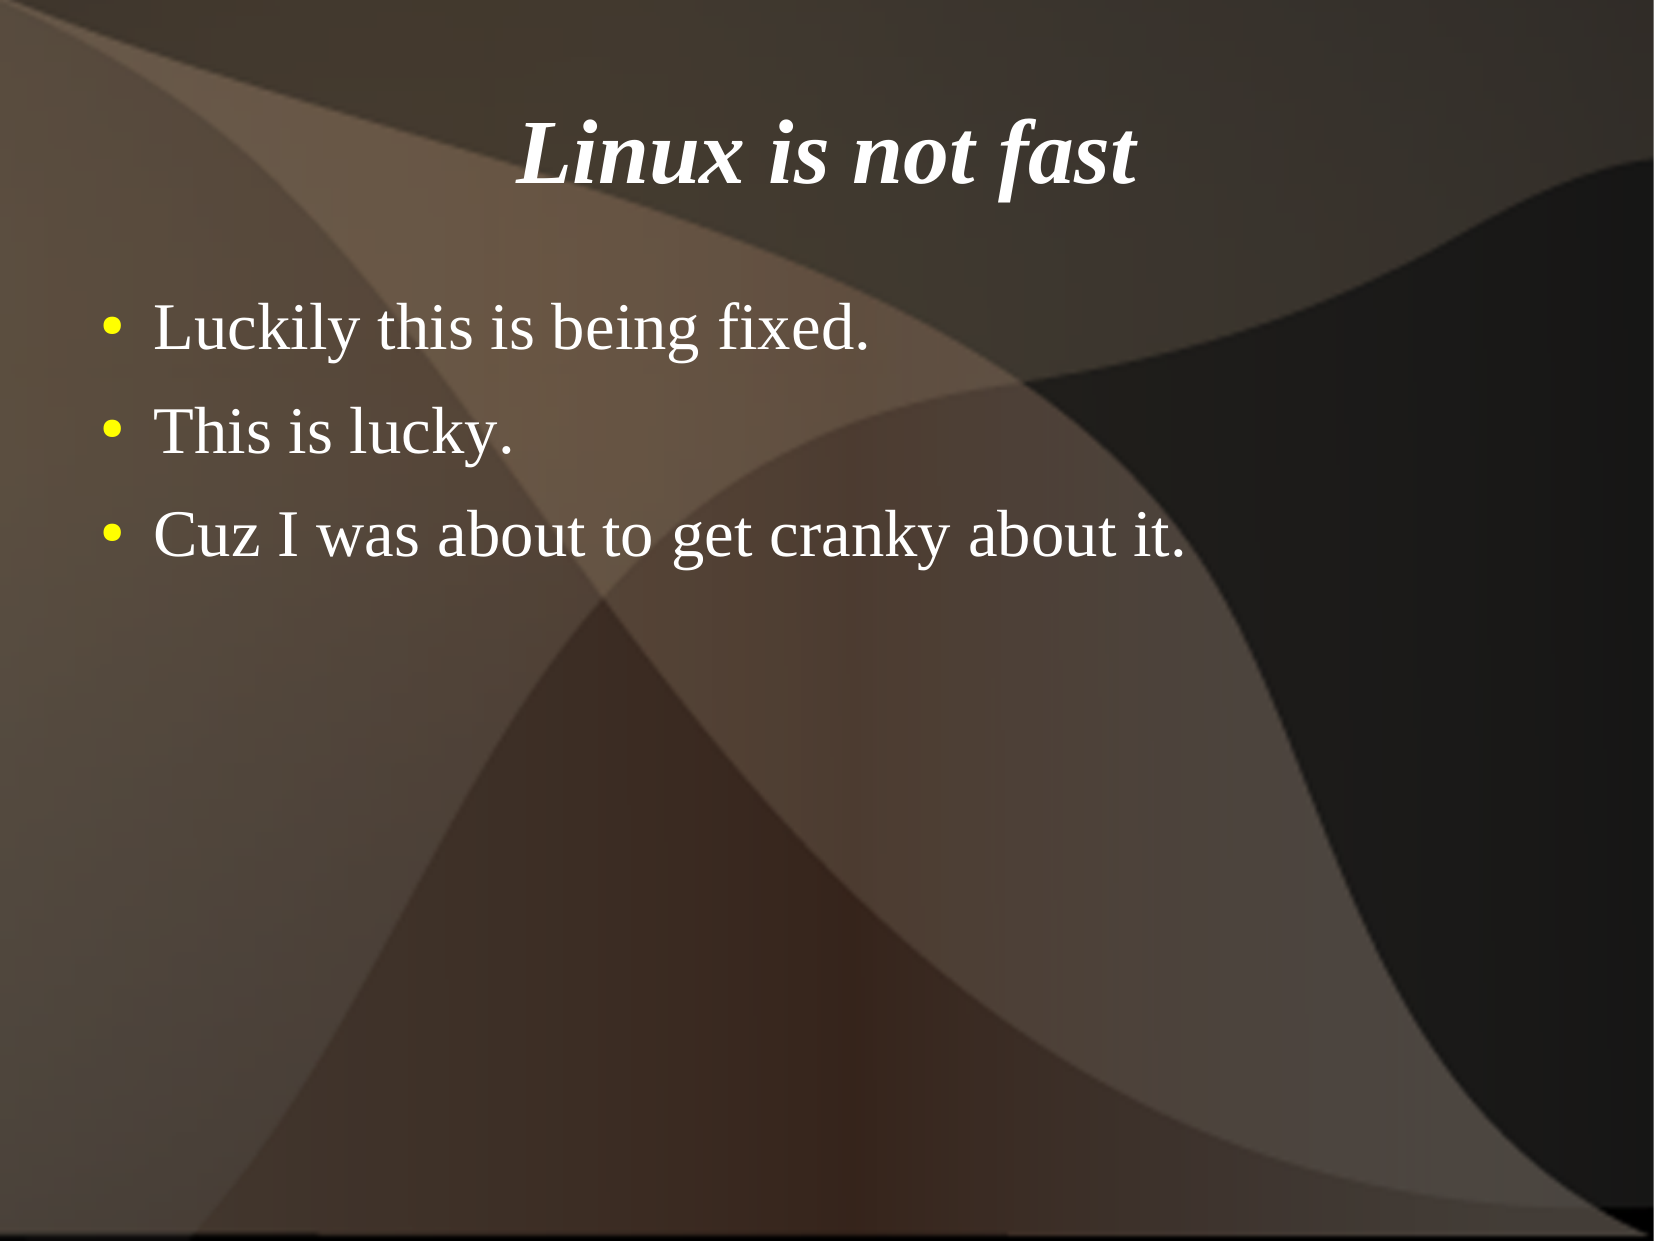

# Linux is not fast
Luckily this is being fixed.
This is lucky.
Cuz I was about to get cranky about it.